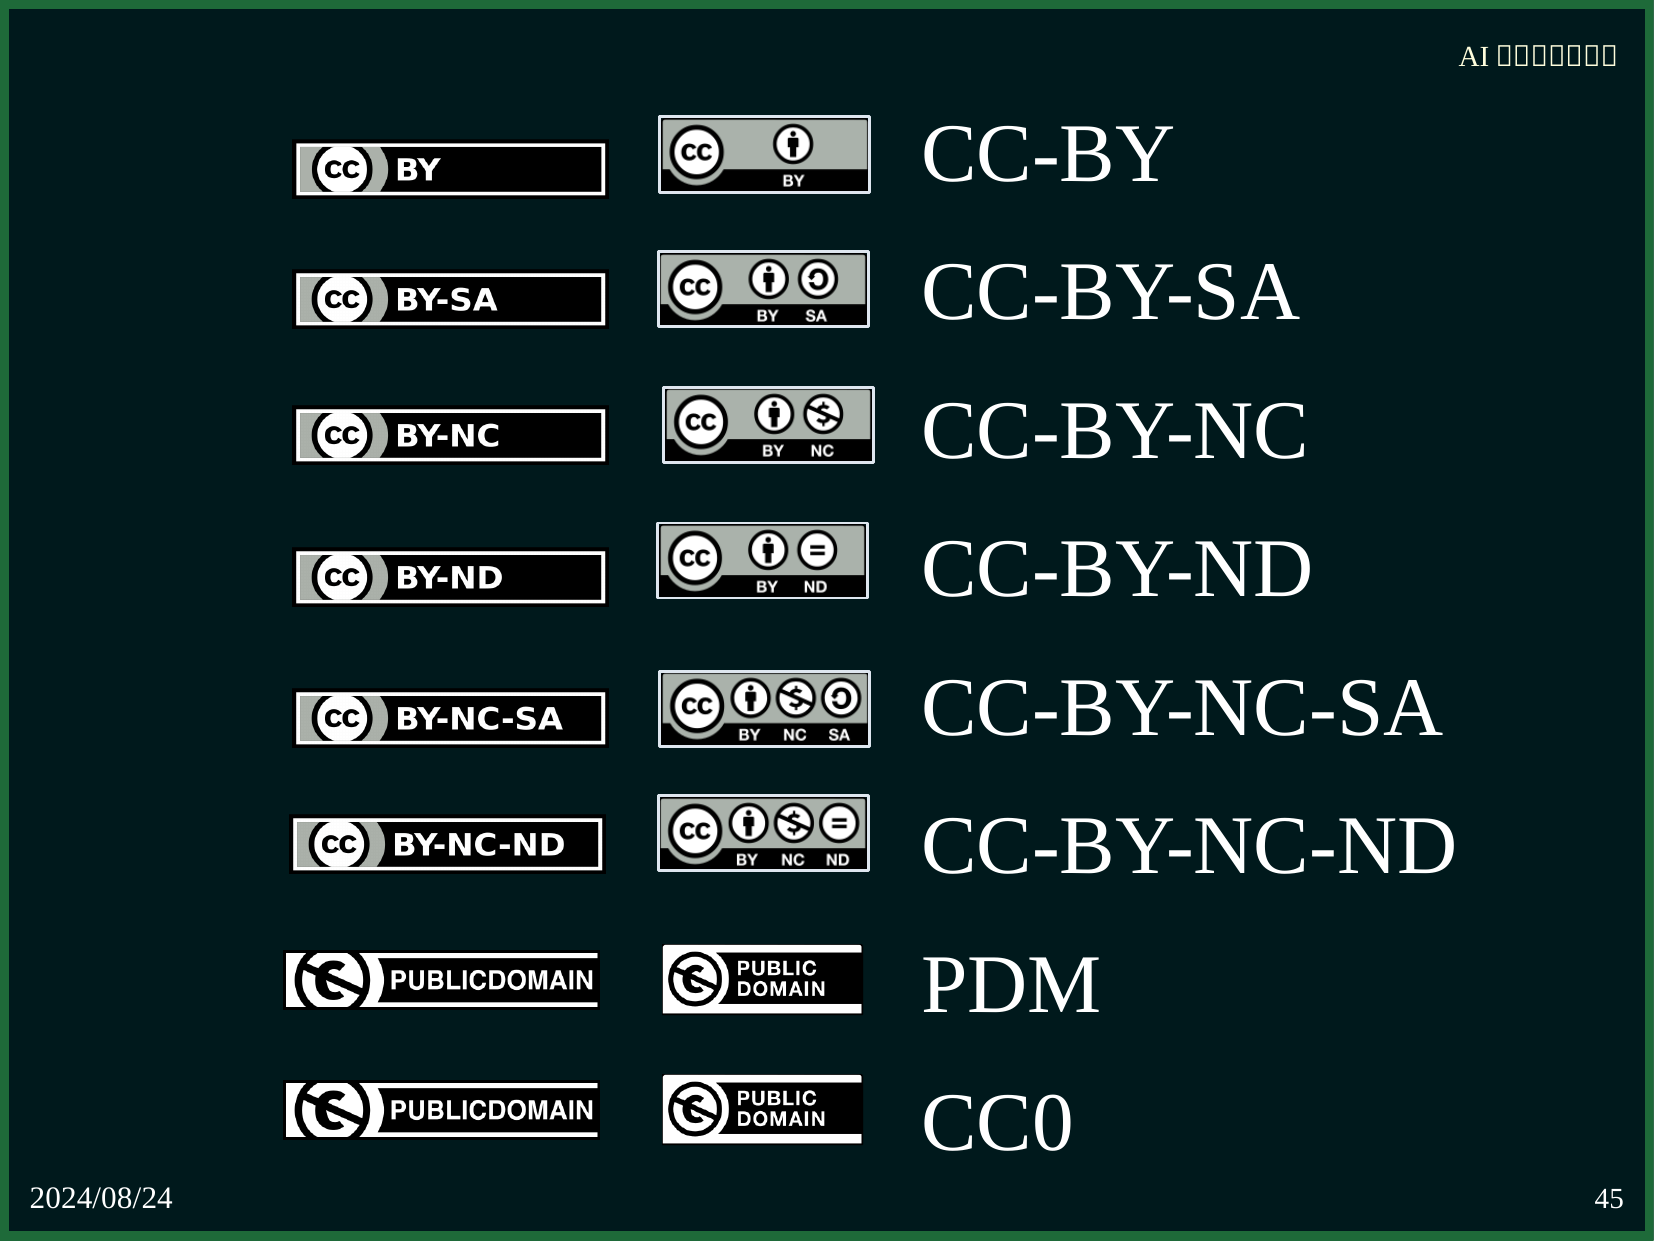

# CC-BY CC-BY-SA CC-BY-NC CC-BY-ND CC-BY-NC-SA CC-BY-NC-ND PDM CC0
45
2024/08/24